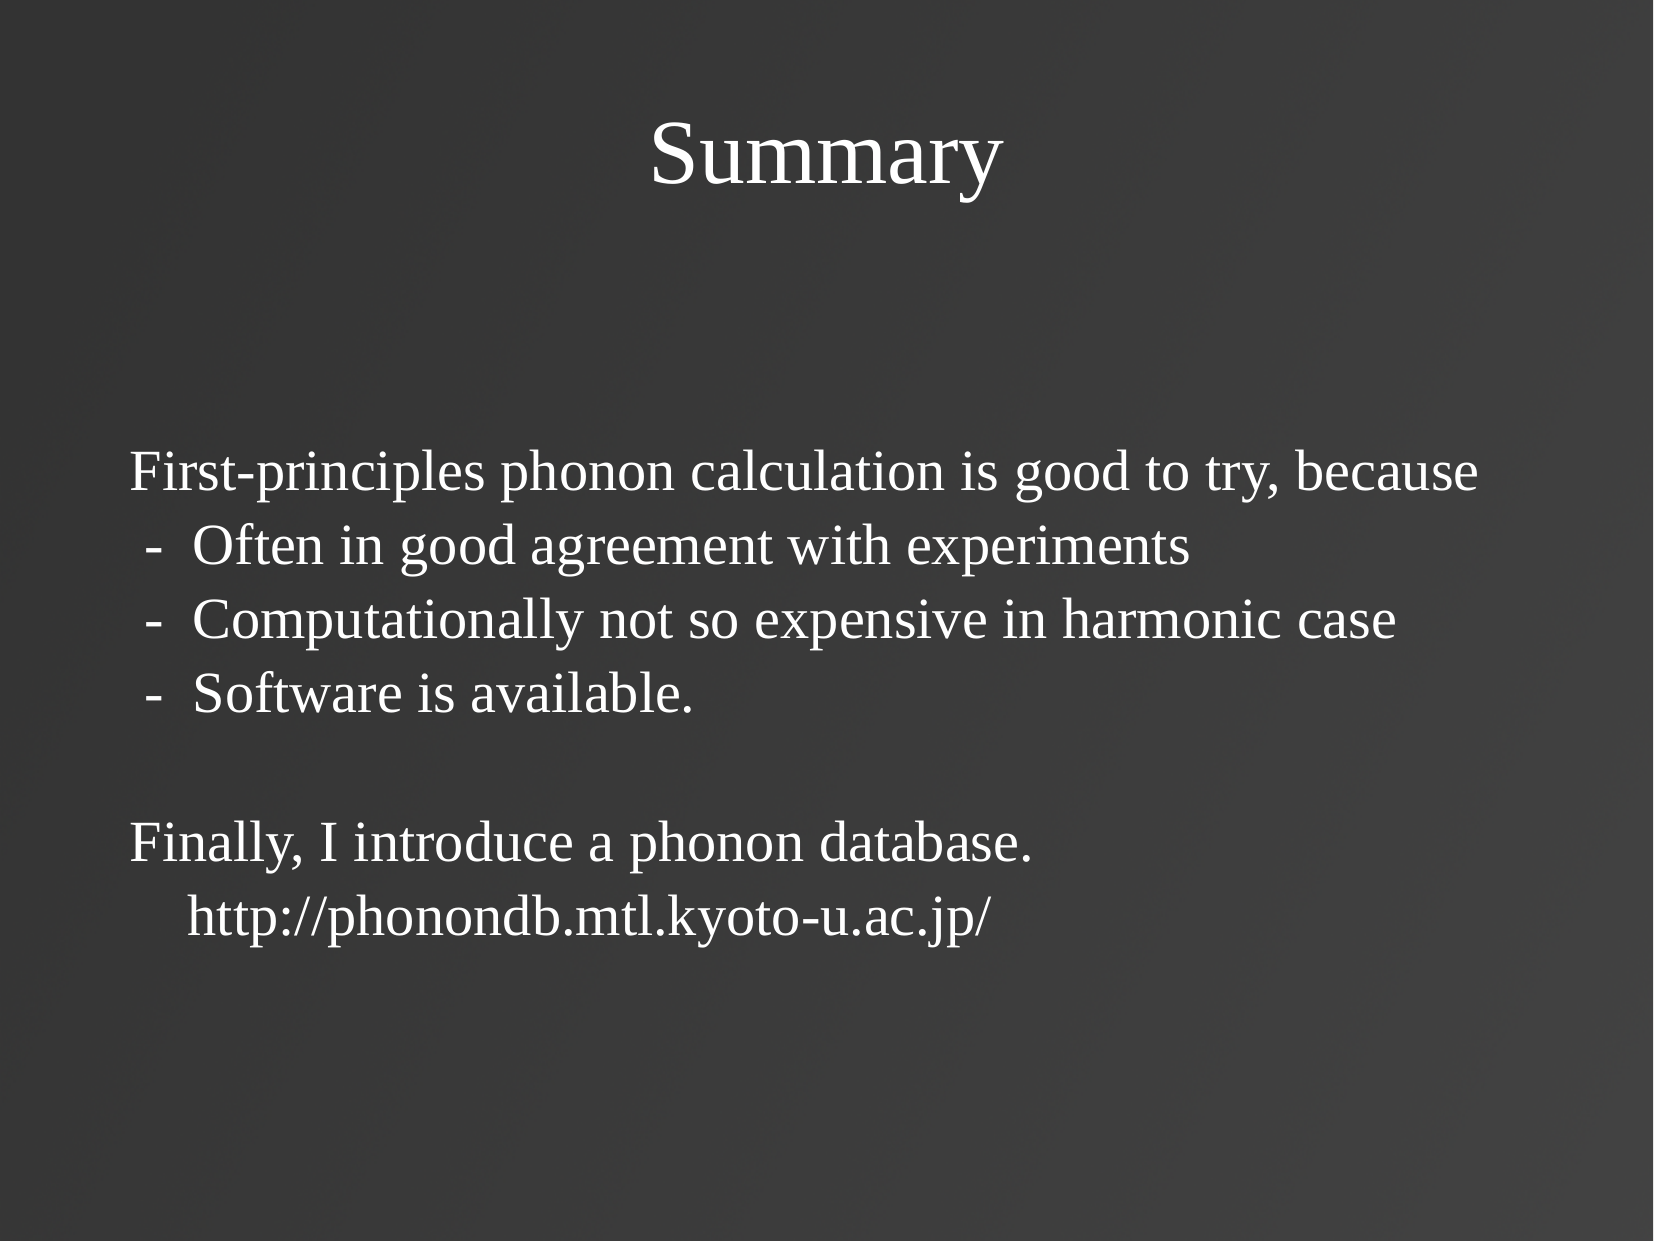

# Summary
First-principles phonon calculation is good to try, because
 - Often in good agreement with experiments
 - Computationally not so expensive in harmonic case
 - Software is available.
Finally, I introduce a phonon database.
 http://phonondb.mtl.kyoto-u.ac.jp/